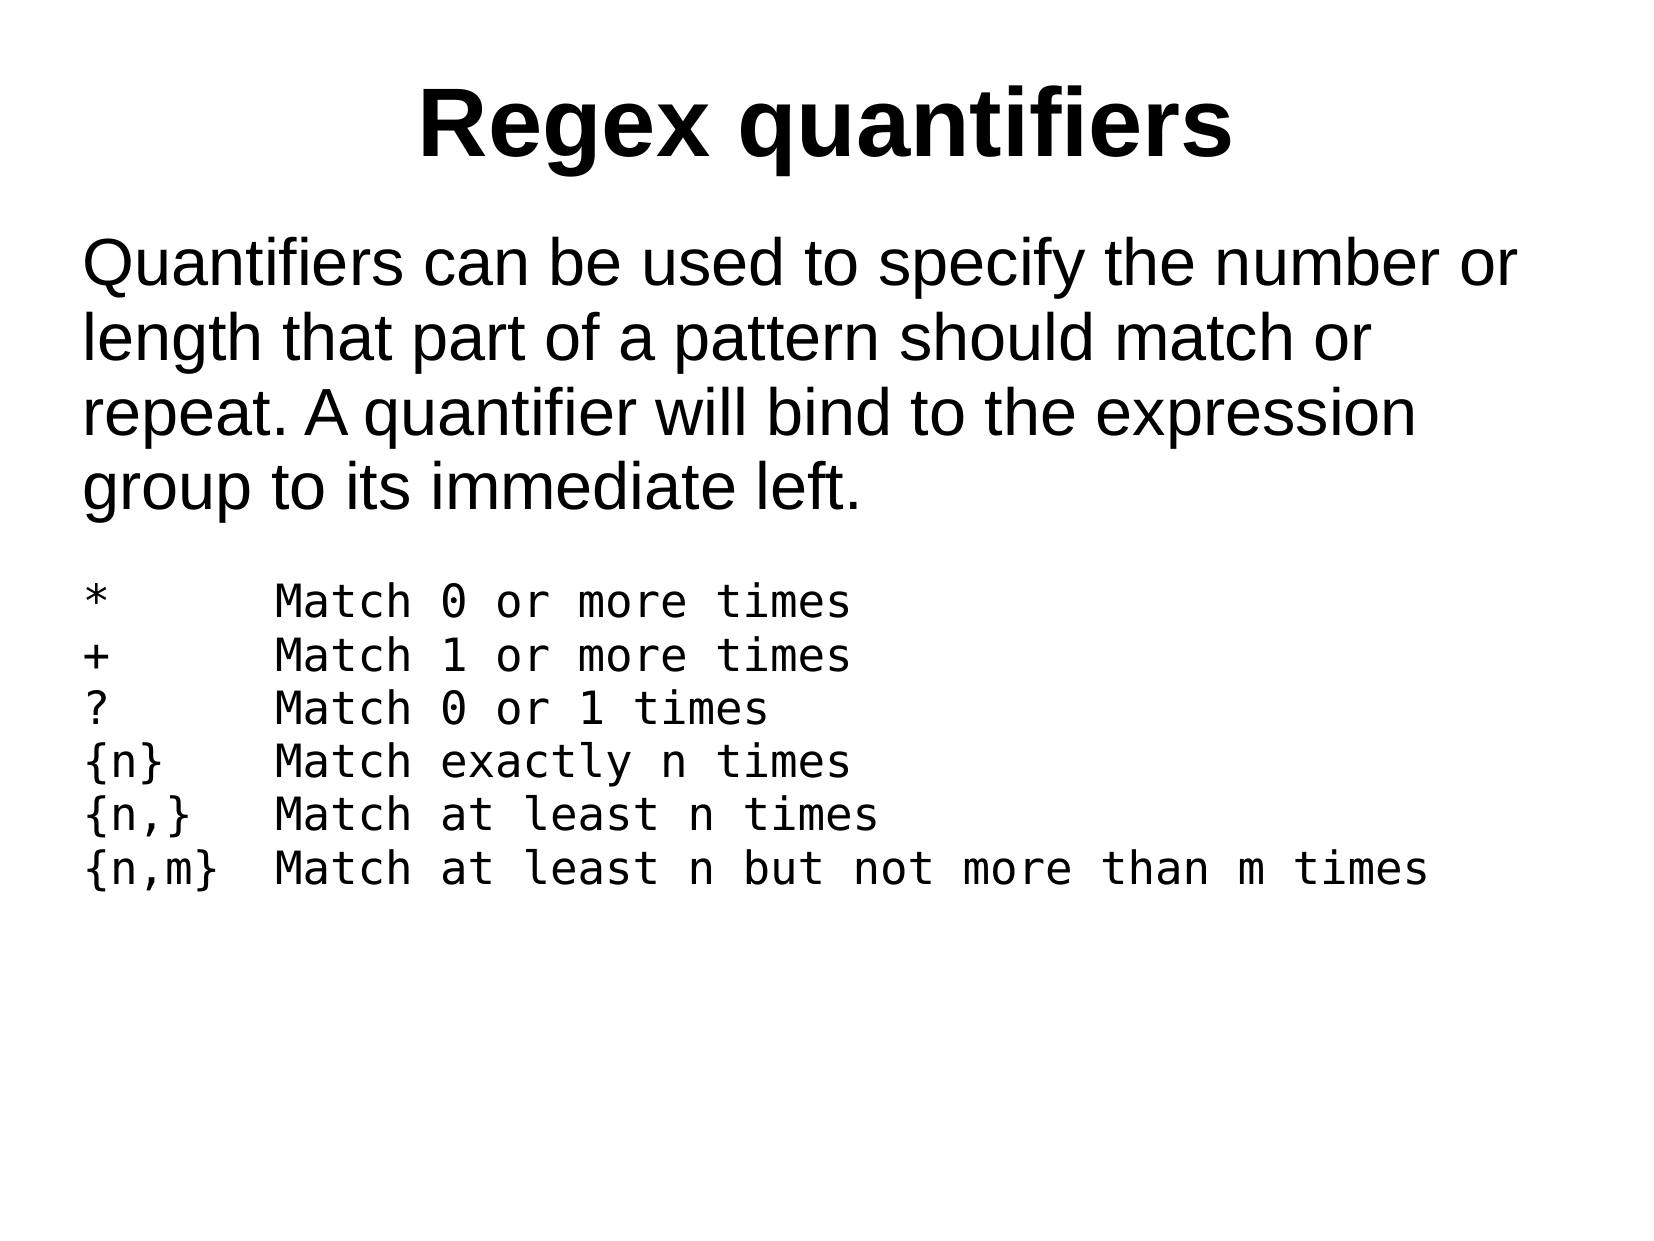

# Regex quantifiers
Quantifiers can be used to specify the number or length that part of a pattern should match or repeat. A quantifier will bind to the expression group to its immediate left.
* Match 0 or more times
+ Match 1 or more times
? Match 0 or 1 times
{n} Match exactly n times
{n,} Match at least n times
{n,m} Match at least n but not more than m times